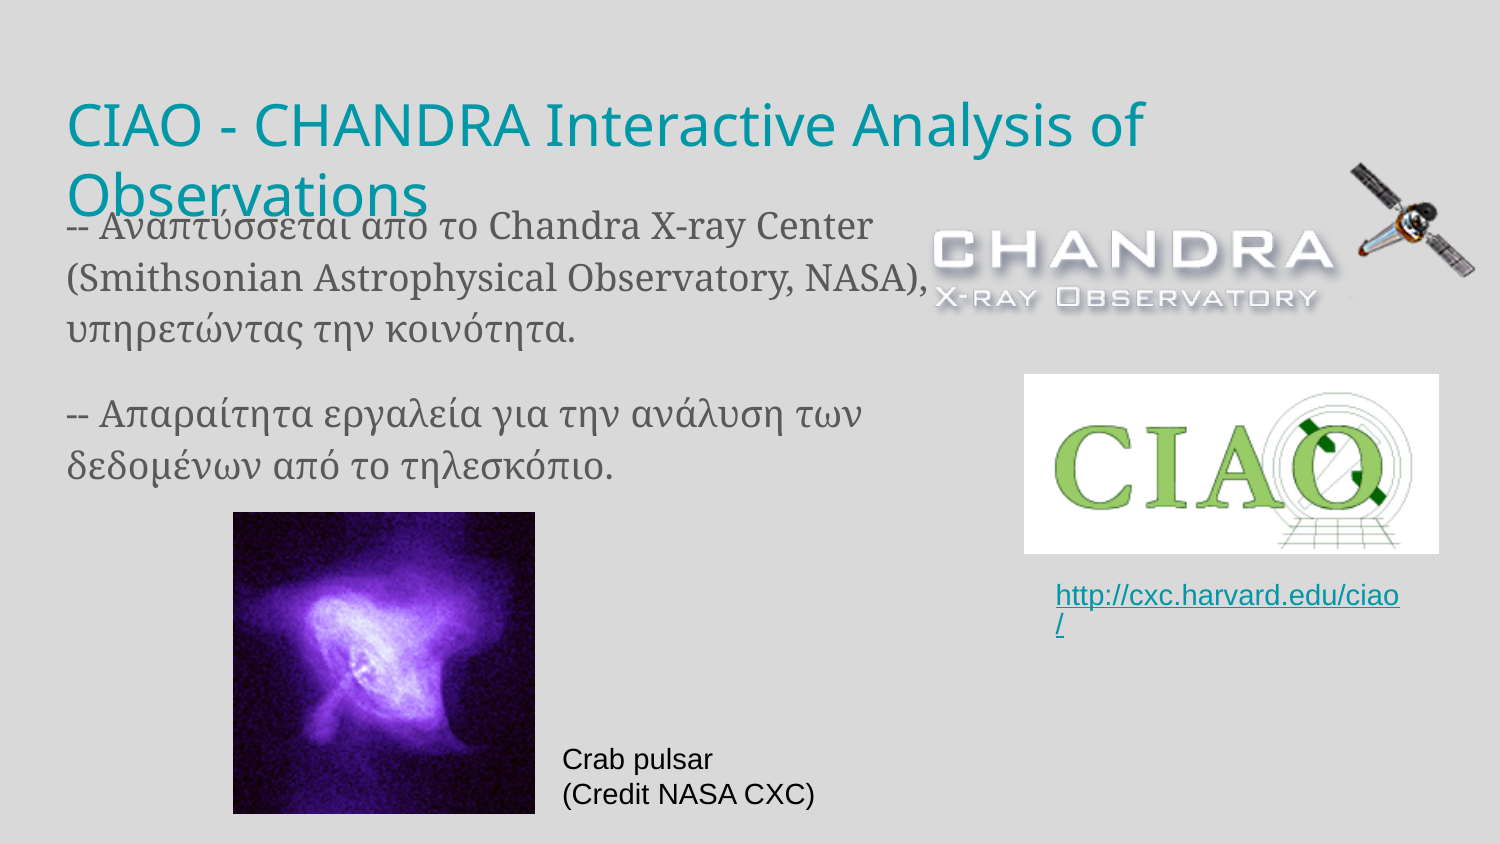

CIAO - CHANDRA Interactive Analysis of Observations
# -- Αναπτύσσεται από το Chandra X-ray Center (Smithsonian Astrophysical Observatory, NASA), υπηρετώντας την κοινότητα.
-- Απαραίτητα εργαλεία για την ανάλυση των
δεδομένων από το τηλεσκόπιο.
http://cxc.harvard.edu/ciao/
Crab pulsar
(Credit NASA CXC)